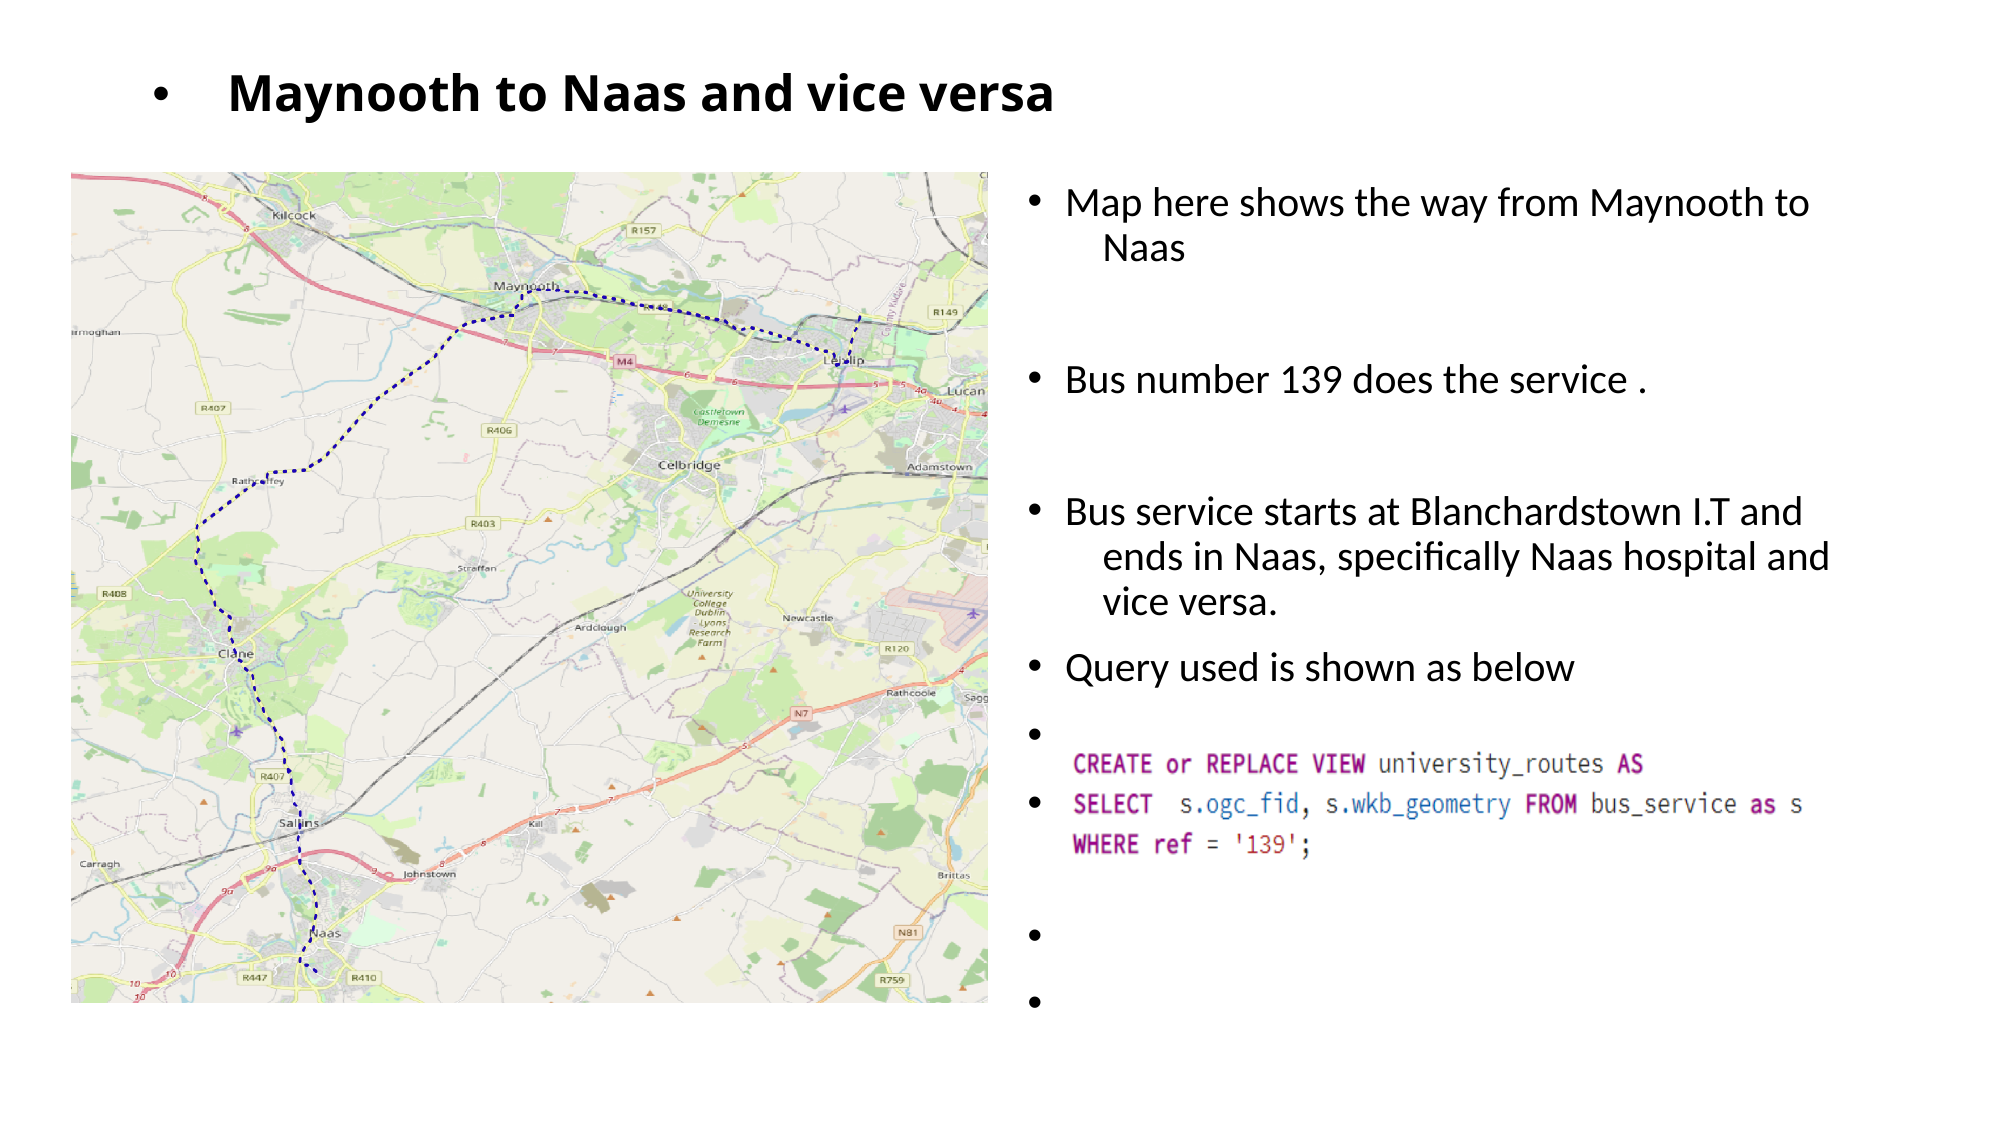

# Maynooth to Naas and vice versa
Map here shows the way from Maynooth to Naas
Bus number 139 does the service .
Bus service starts at Blanchardstown I.T and ends in Naas, specifically Naas hospital and vice versa.
Query used is shown as below